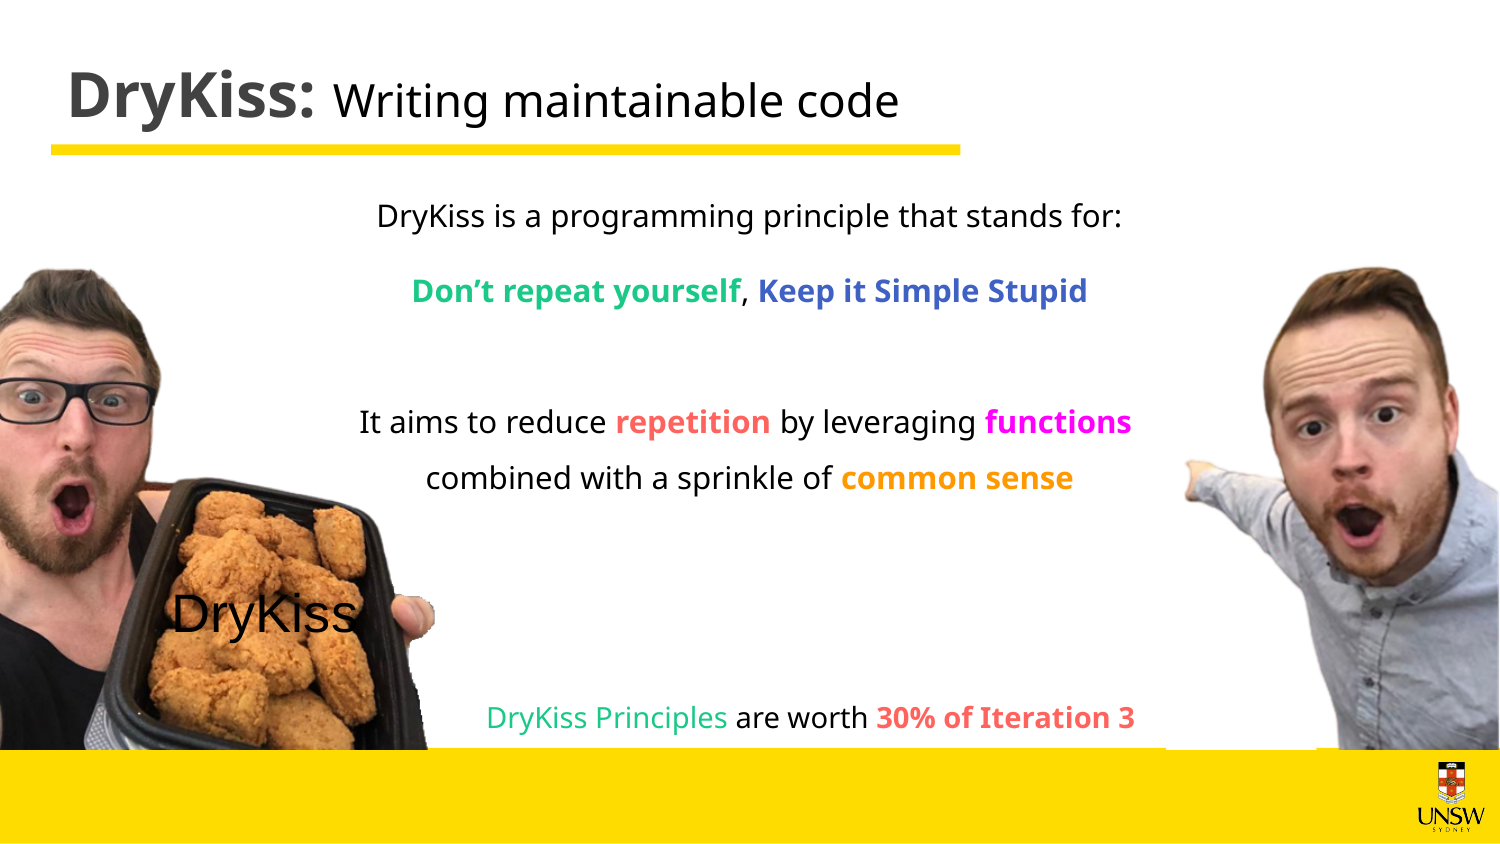

DryKiss: Writing maintainable code
DryKiss is a programming principle that stands for:
Don’t repeat yourself, Keep it Simple Stupid
It aims to reduce repetition by leveraging functions
combined with a sprinkle of common sense
DryKiss
DryKiss Principles are worth 30% of Iteration 3